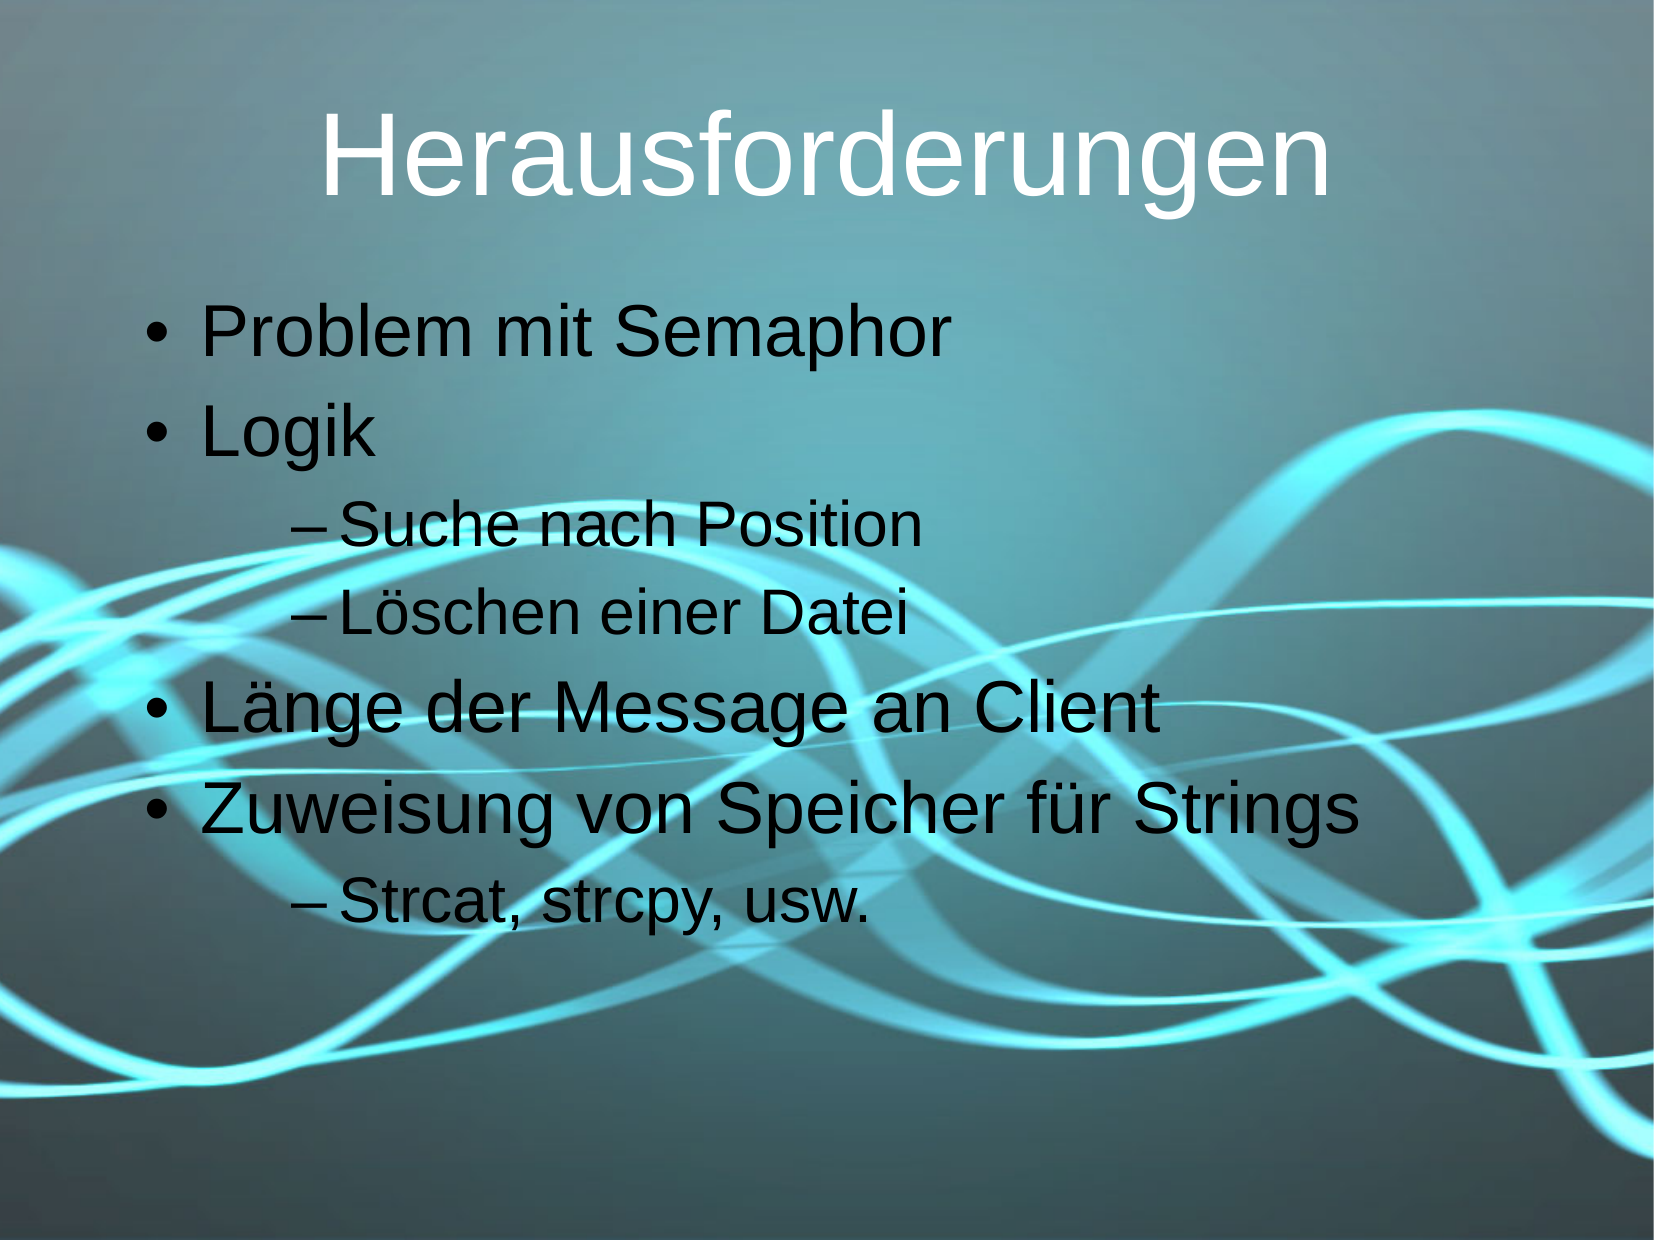

# Herausforderungen
Problem mit Semaphor
Logik
Suche nach Position
Löschen einer Datei
Länge der Message an Client
Zuweisung von Speicher für Strings
Strcat, strcpy, usw.